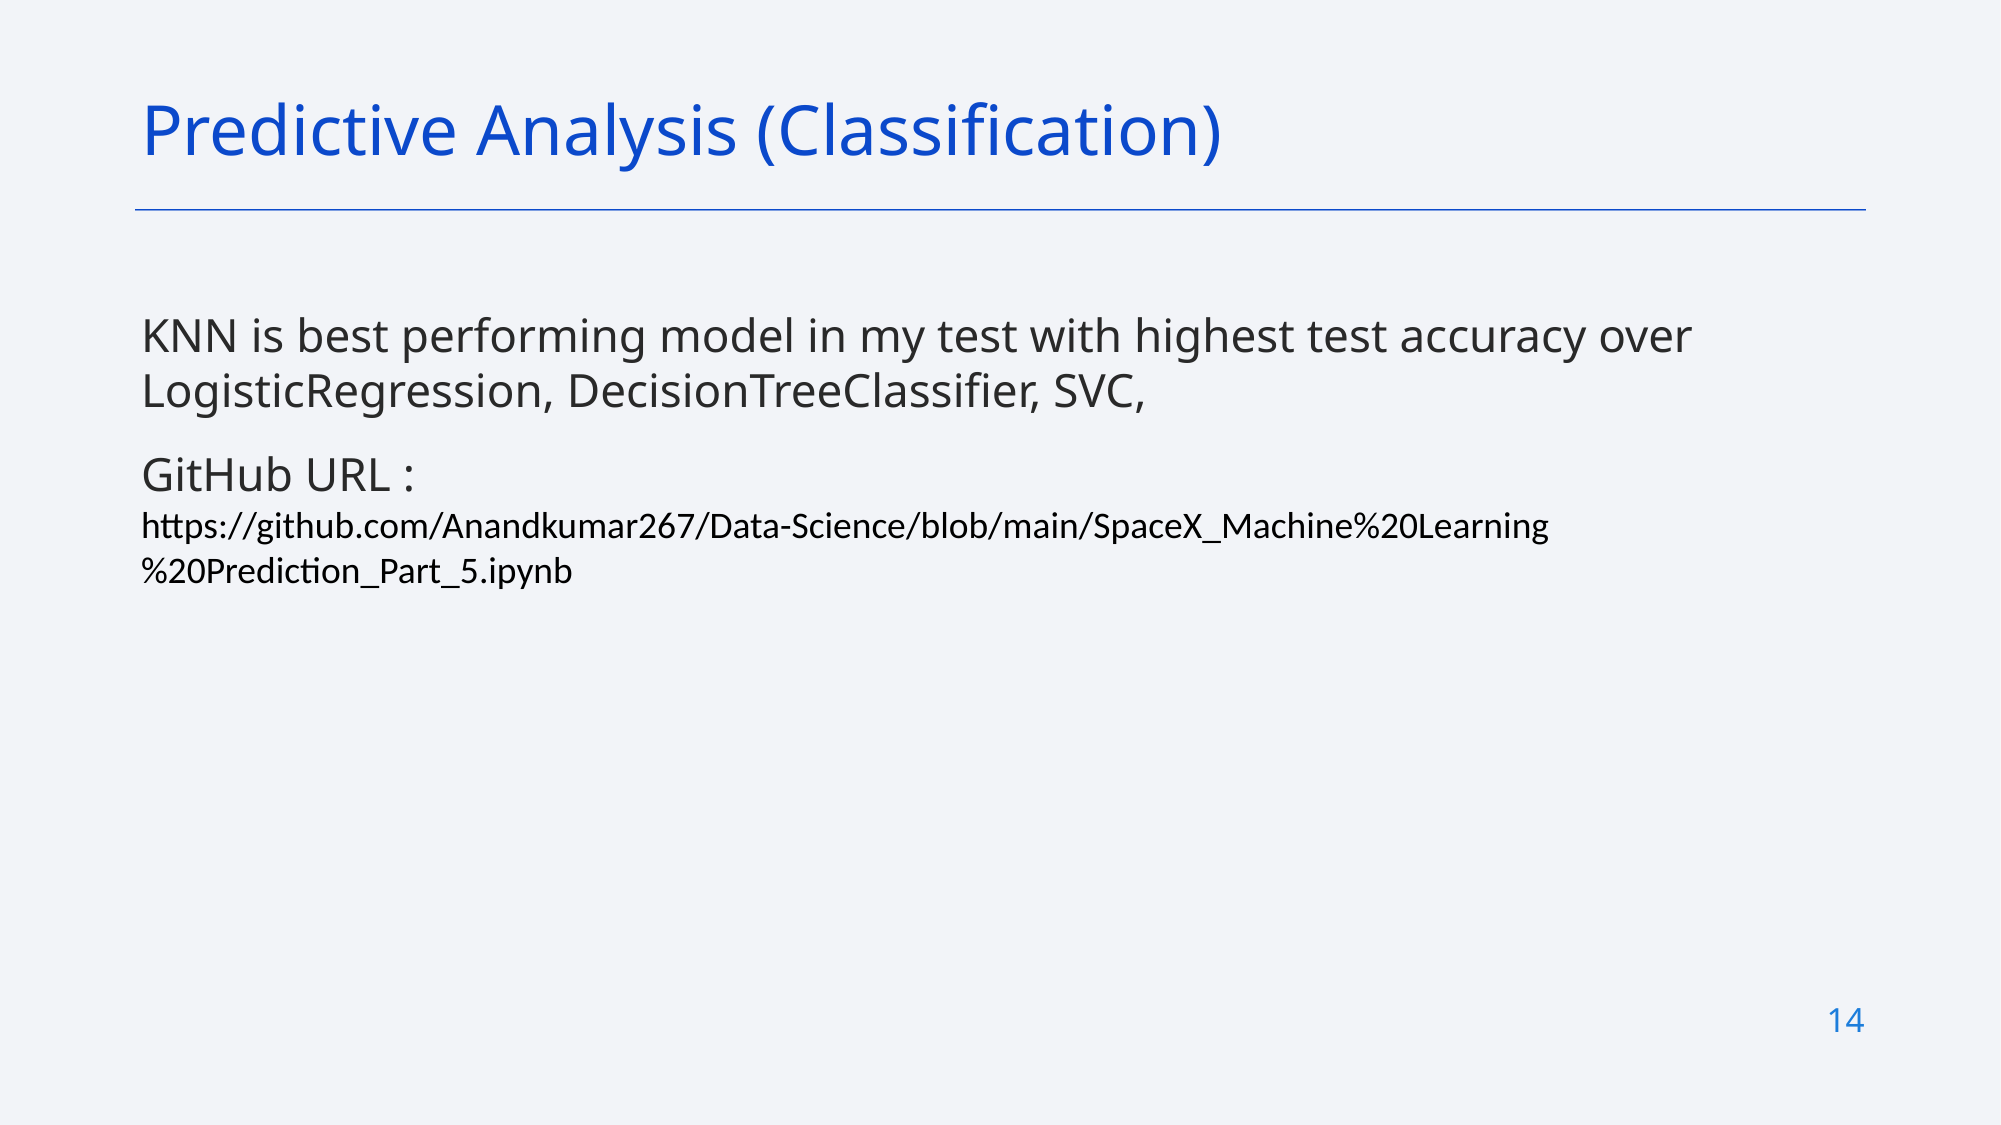

Predictive Analysis (Classification)
# KNN is best performing model in my test with highest test accuracy over LogisticRegression, DecisionTreeClassifier, SVC,
GitHub URL :
https://github.com/Anandkumar267/Data-Science/blob/main/SpaceX_Machine%20Learning%20Prediction_Part_5.ipynb
14